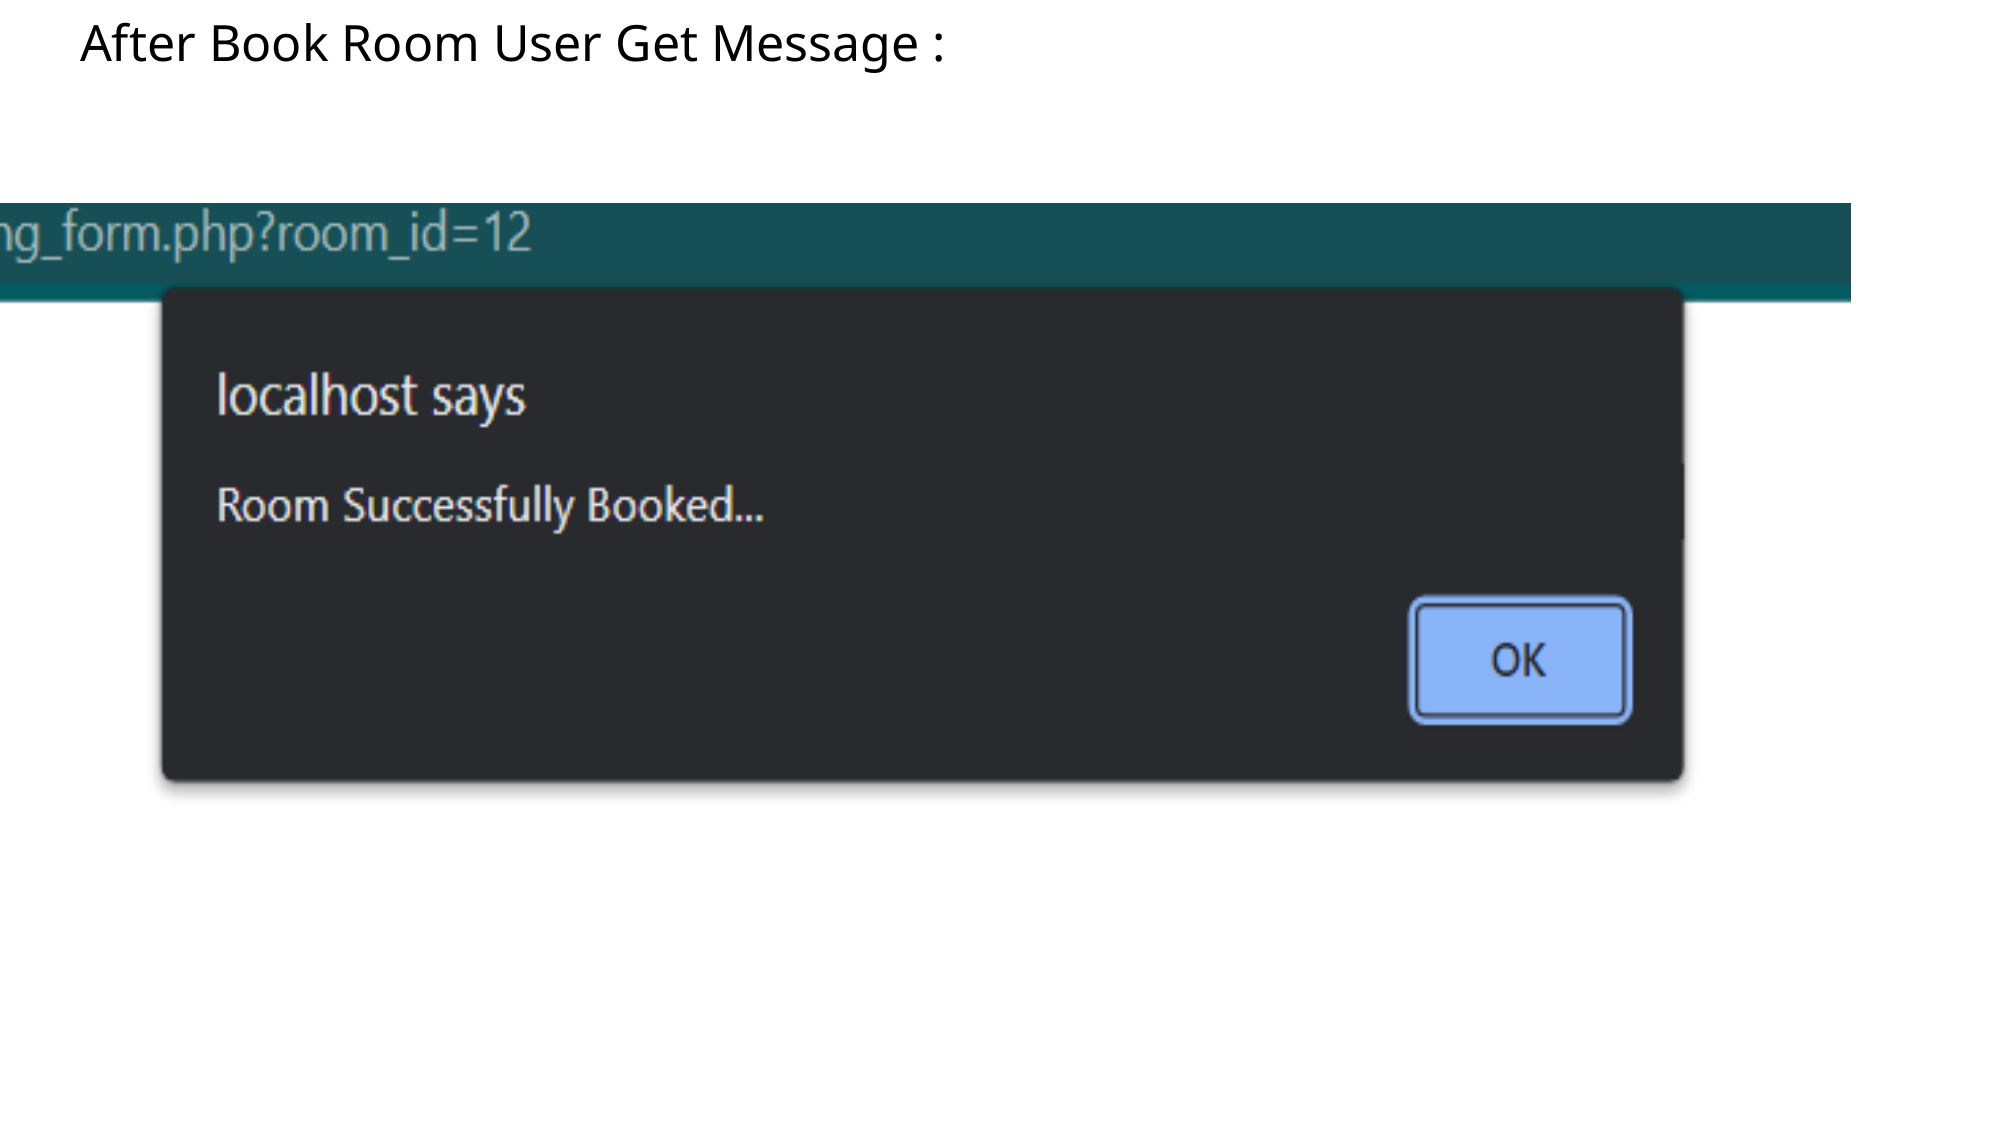

After Book Room User Get Message :